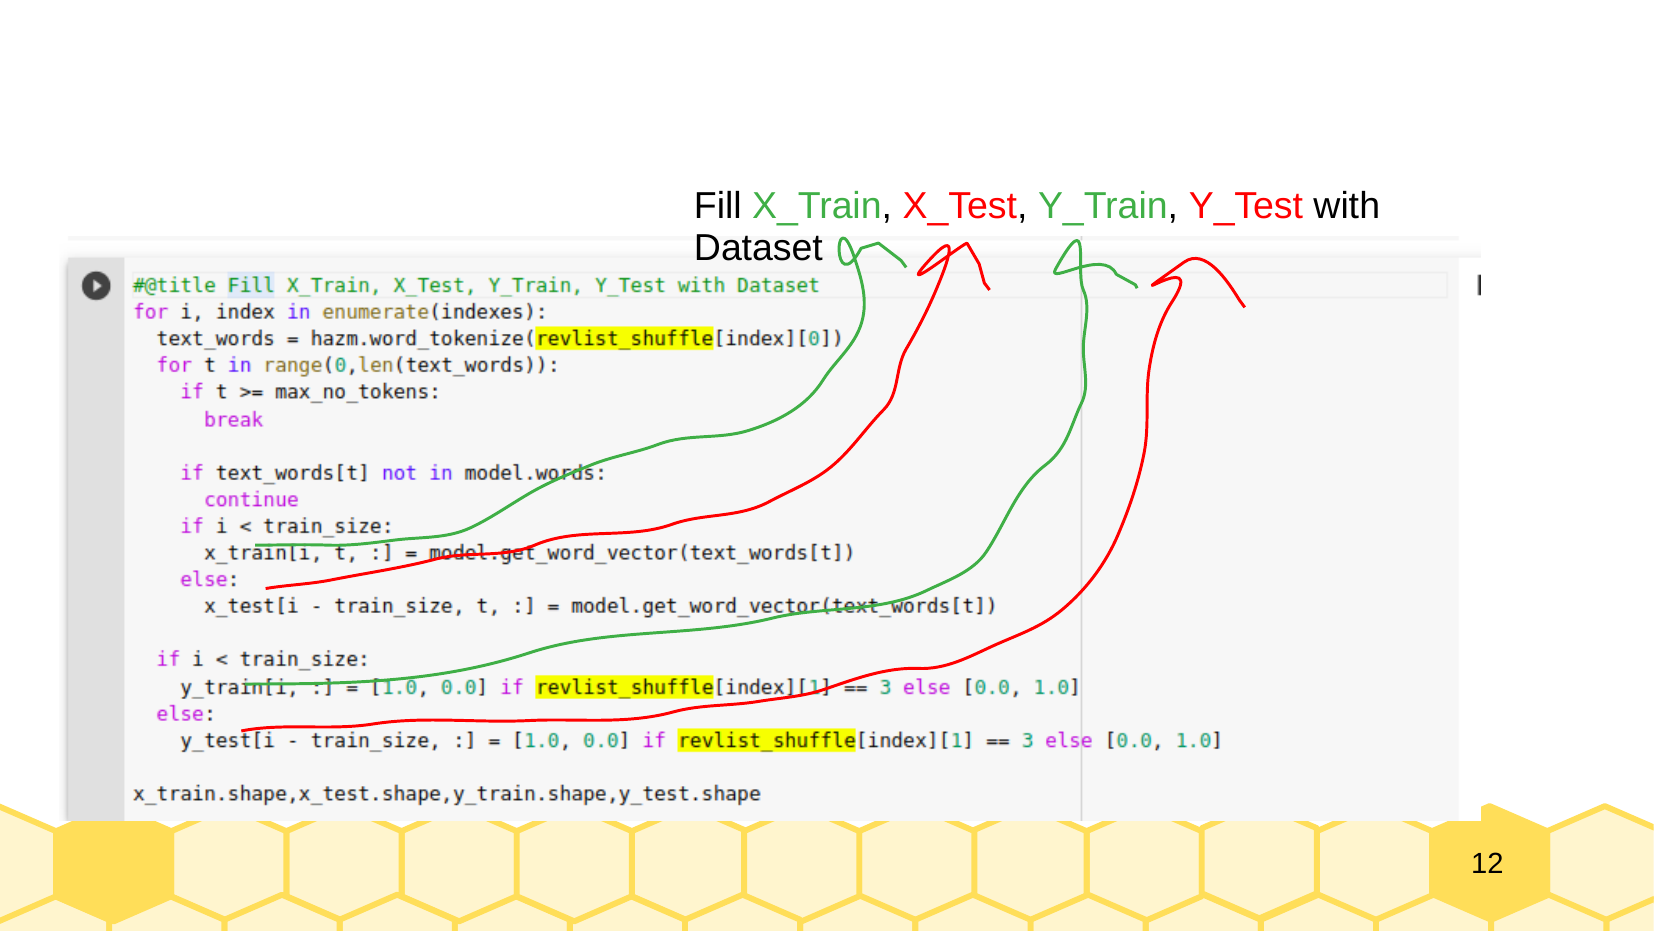

#
Fill X_Train, X_Test, Y_Train, Y_Test with Dataset